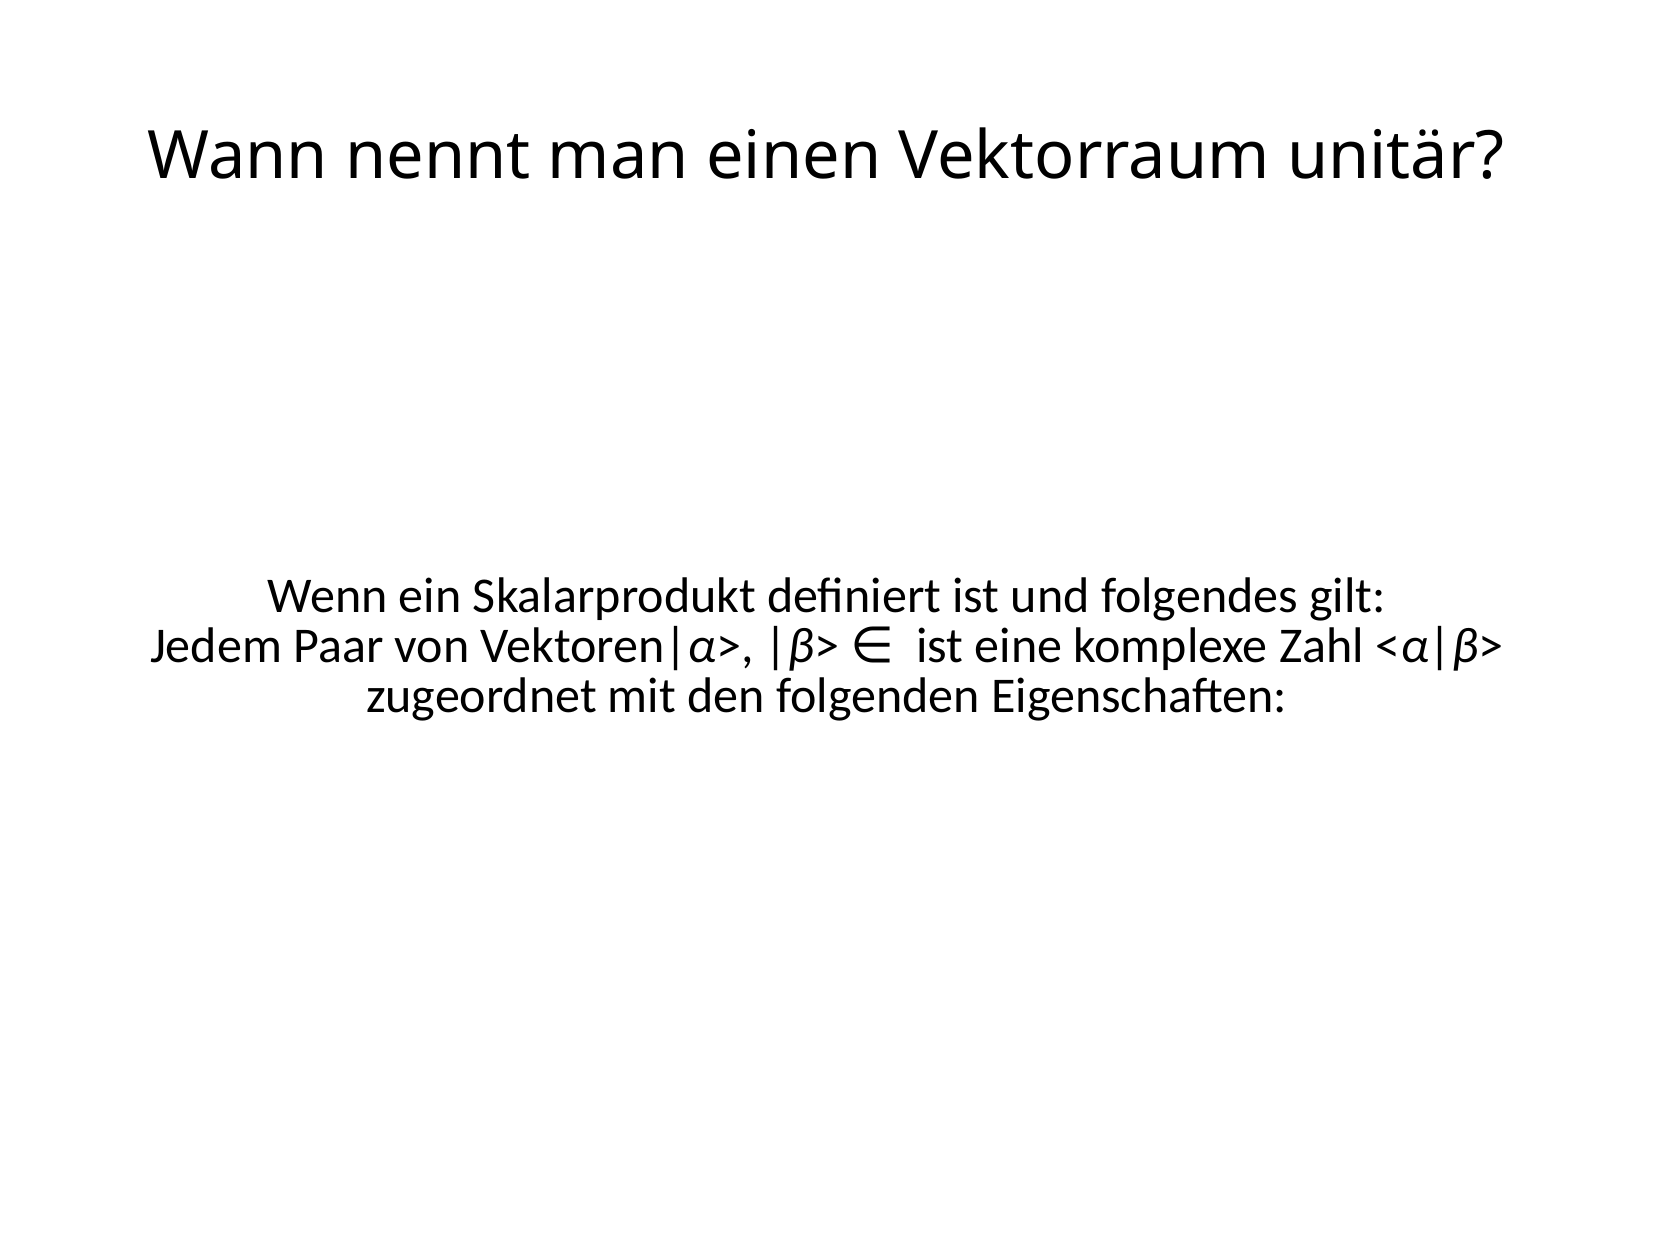

# Wann nennt man einen Vektorraum unitär?
Wenn ein Skalarprodukt definiert ist und folgendes gilt:
Jedem Paar von Vektoren|α>, |β> ∈ ist eine komplexe Zahl <α|β> zugeordnet mit den folgenden Eigenschaften: